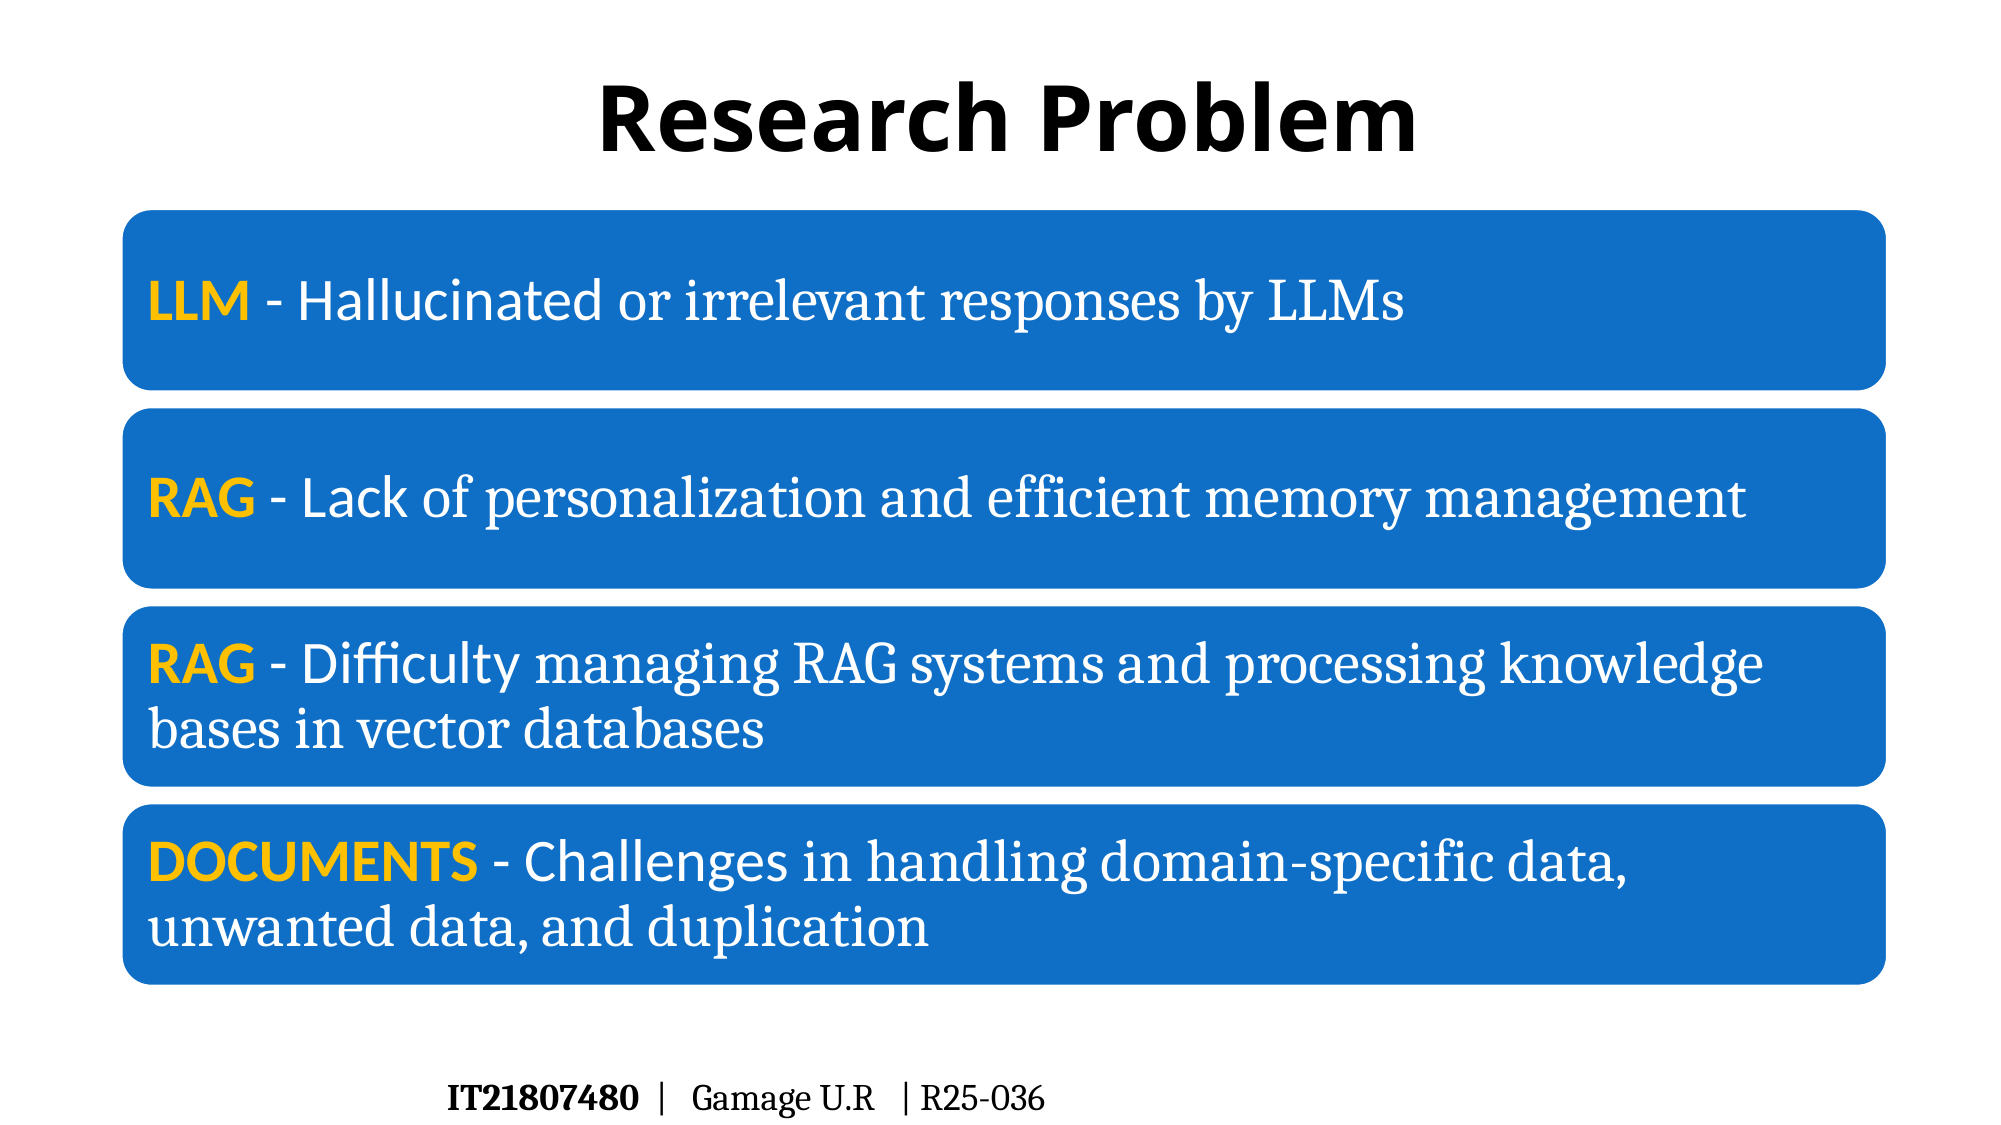

# Research Problem
LLM - Hallucinated or irrelevant responses by LLMs
RAG - Lack of personalization and efficient memory management
RAG - Difficulty managing RAG systems and processing knowledge bases in vector databases
DOCUMENTS - Challenges in handling domain-specific data, unwanted data, and duplication
IT21807480 | Gamage U.R  | R25-036